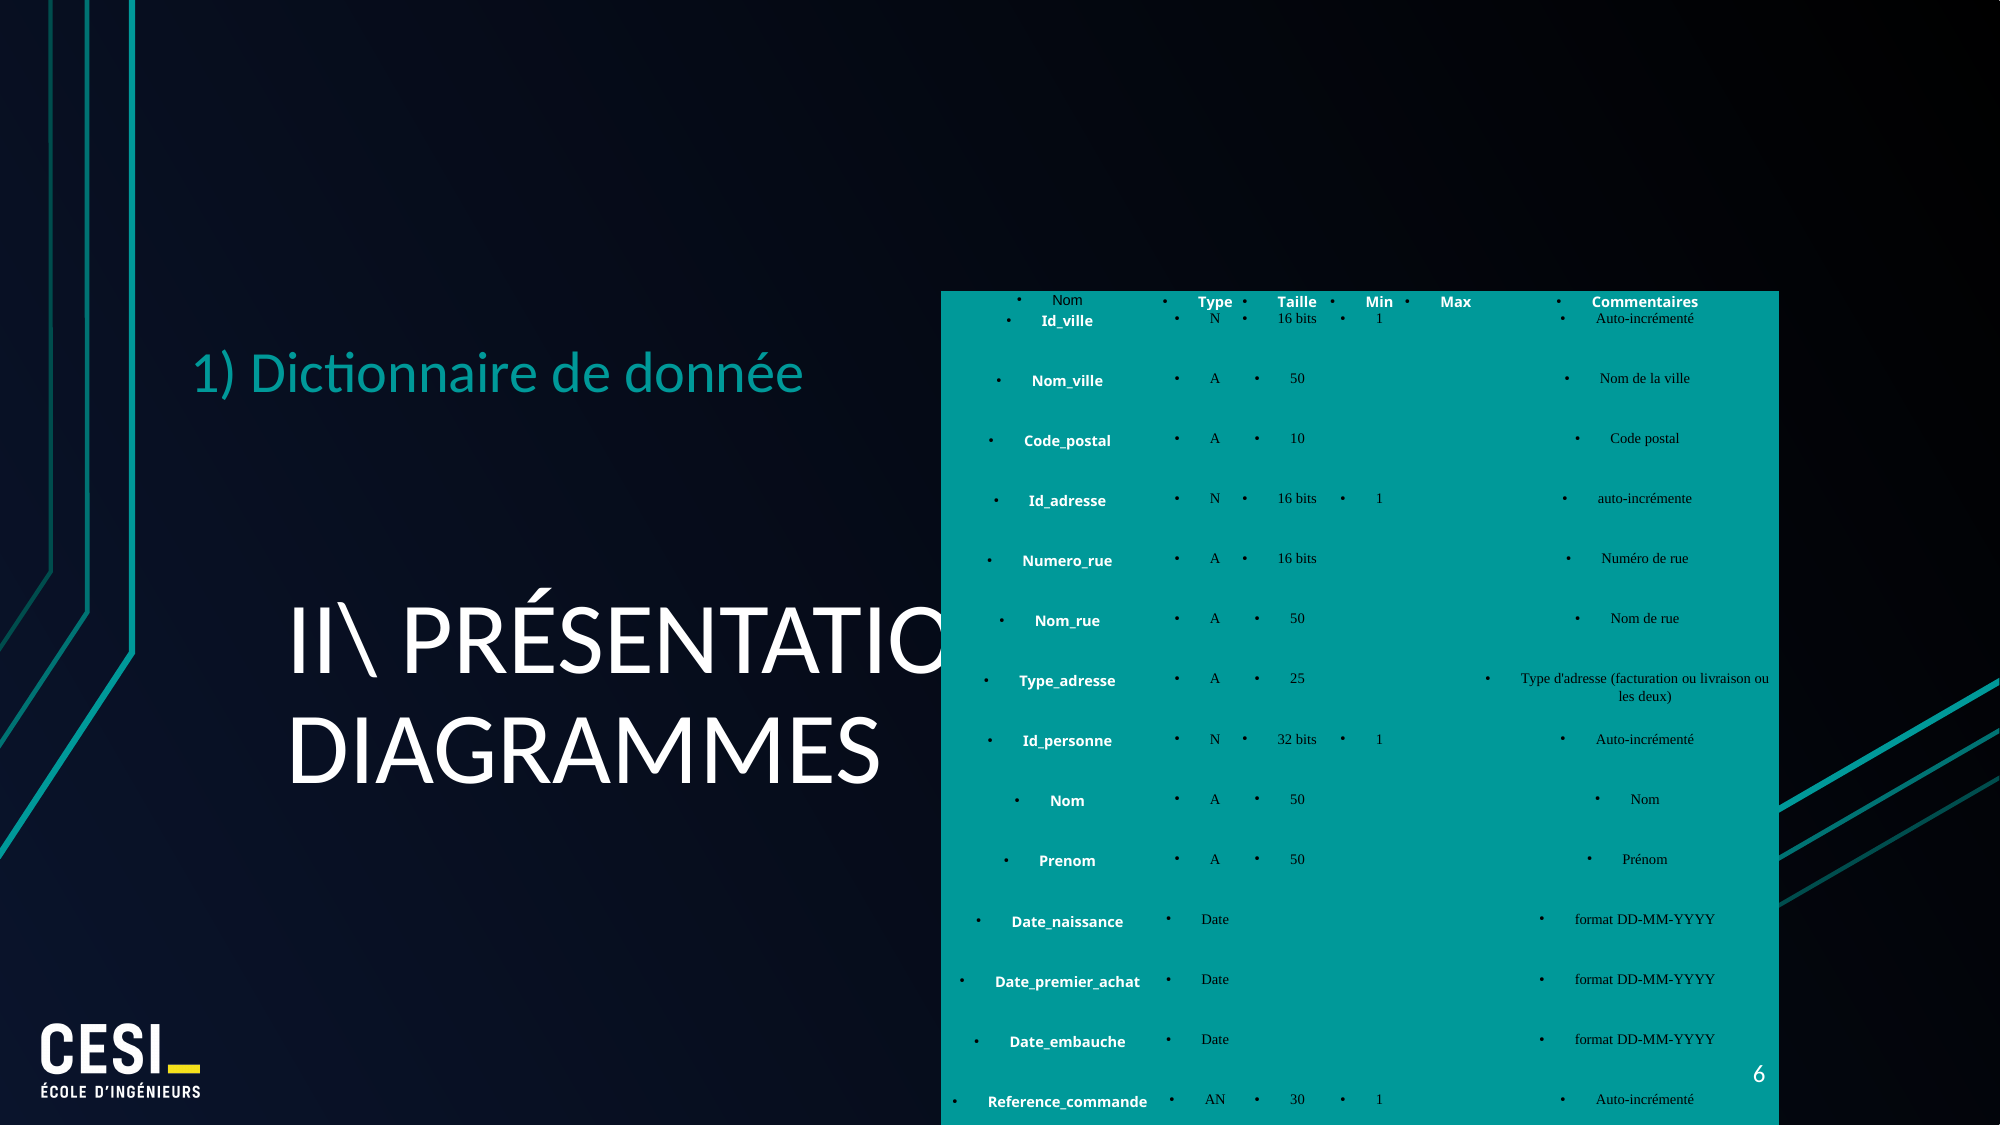

| Nom | Type | Taille | Min | Max | Commentaires |
| --- | --- | --- | --- | --- | --- |
| Id\_ville | N | 16 bits | 1 | | Auto-incrémenté |
| Nom\_ville | A | 50 | | | Nom de la ville |
| Code\_postal | A | 10 | | | Code postal |
| Id\_adresse | N | 16 bits | 1 | | auto-incrémente |
| Numero\_rue | A | 16 bits | | | Numéro de rue |
| Nom\_rue | A | 50 | | | Nom de rue |
| Type\_adresse | A | 25 | | | Type d'adresse (facturation ou livraison ou les deux) |
| Id\_personne | N | 32 bits | 1 | | Auto-incrémenté |
| Nom | A | 50 | | | Nom |
| Prenom | A | 50 | | | Prénom |
| Date\_naissance | Date | | | | format DD-MM-YYYY |
| Date\_premier\_achat | Date | | | | format DD-MM-YYYY |
| Date\_embauche | Date | | | | format DD-MM-YYYY |
| Reference\_commande | AN | 30 | 1 | | Auto-incrémenté |
| Date\_livraison | Date | | | | format DD-MM-YYYY |
| Date\_emission | Date | | | | format DD-MM-YYYY |
| Id\_paiement | N | 32 bits | 1 | | Auto-incrémenté |
| Moyen\_paiement | A | 30 | | | Moyen de paiement |
| Date\_paiement | Date | | | | format DD-MM-YYYY |
| Date\_solde\_enregistre | Date | | | | format DD-MM-YYYY |
| Id\_remise | N | 32 bits | 1 | | Auto-incrémenté |
| Pourcentage\_remise | N | 8 bits | | | Pourcentage de la remise |
| Reference\_article | AN | 30 | 1 | | Auto-incrémenté |
| Nom\_article | A | 50 | | | Nom de l'article |
| Prix\_article\_HT | N | Monétaire | | | Prix de l'article HT |
| Nature\_article | A | 20 | | | Nature de l'article |
| Couleur\_article | A | 20 | | | Couleur de l'article |
| Seuil\_reapprovisionnement | N | 16 bits | | | Quantite max de produits avant réapprovisionnement |
| Quantite\_article | N | 16 bits | | | Quantite de chaque article en stock |
| Quantite\_article\_commande | N | 16 bits | | | Quantite de chaque article dans la commande |
| Pourcentage\_remise\_article | N | 8 bits | | | Pourcentage de la remise de chaque article |
| Id\_taxe | N | 8 bits | 1 | | Auto-incrémenté |
| Pourcentage\_taxe | N | 8 bits | | | Pourcentage de la taxe |
1) Dictionnaire de donnée
# II\ PRÉSENTATION DES DIAGRAMMES